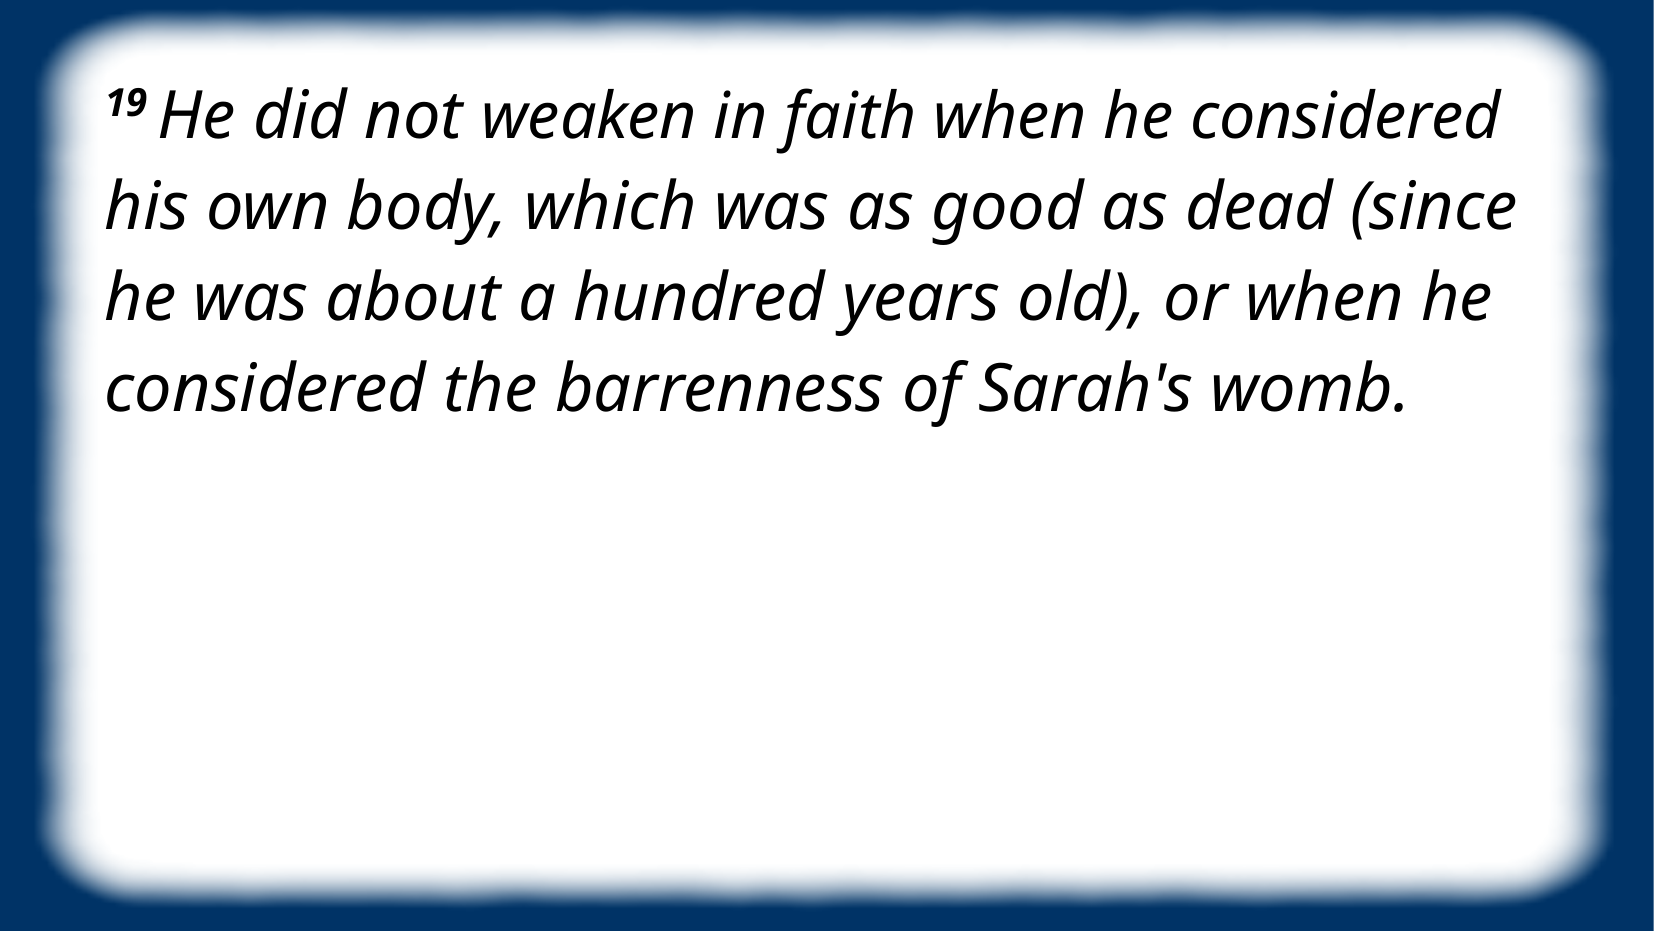

19 He did not weaken in faith when he considered his own body, which was as good as dead (since he was about a hundred years old), or when he considered the barrenness of Sarah's womb.